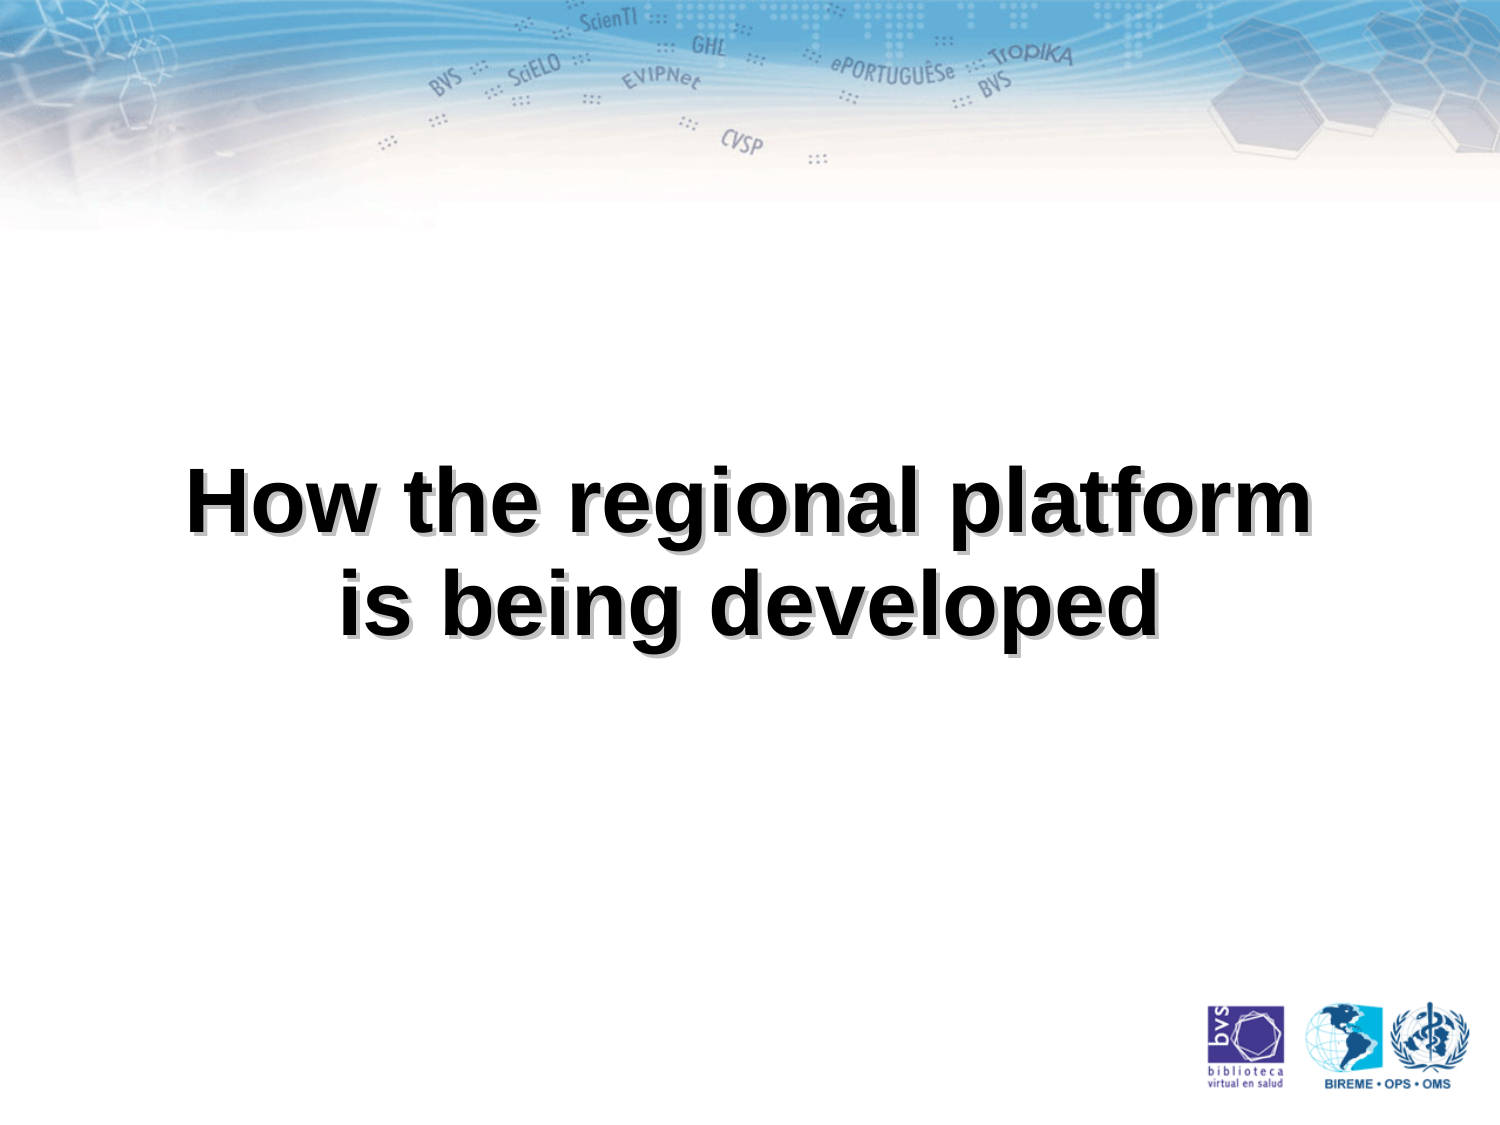

# How the regional platform is being developed